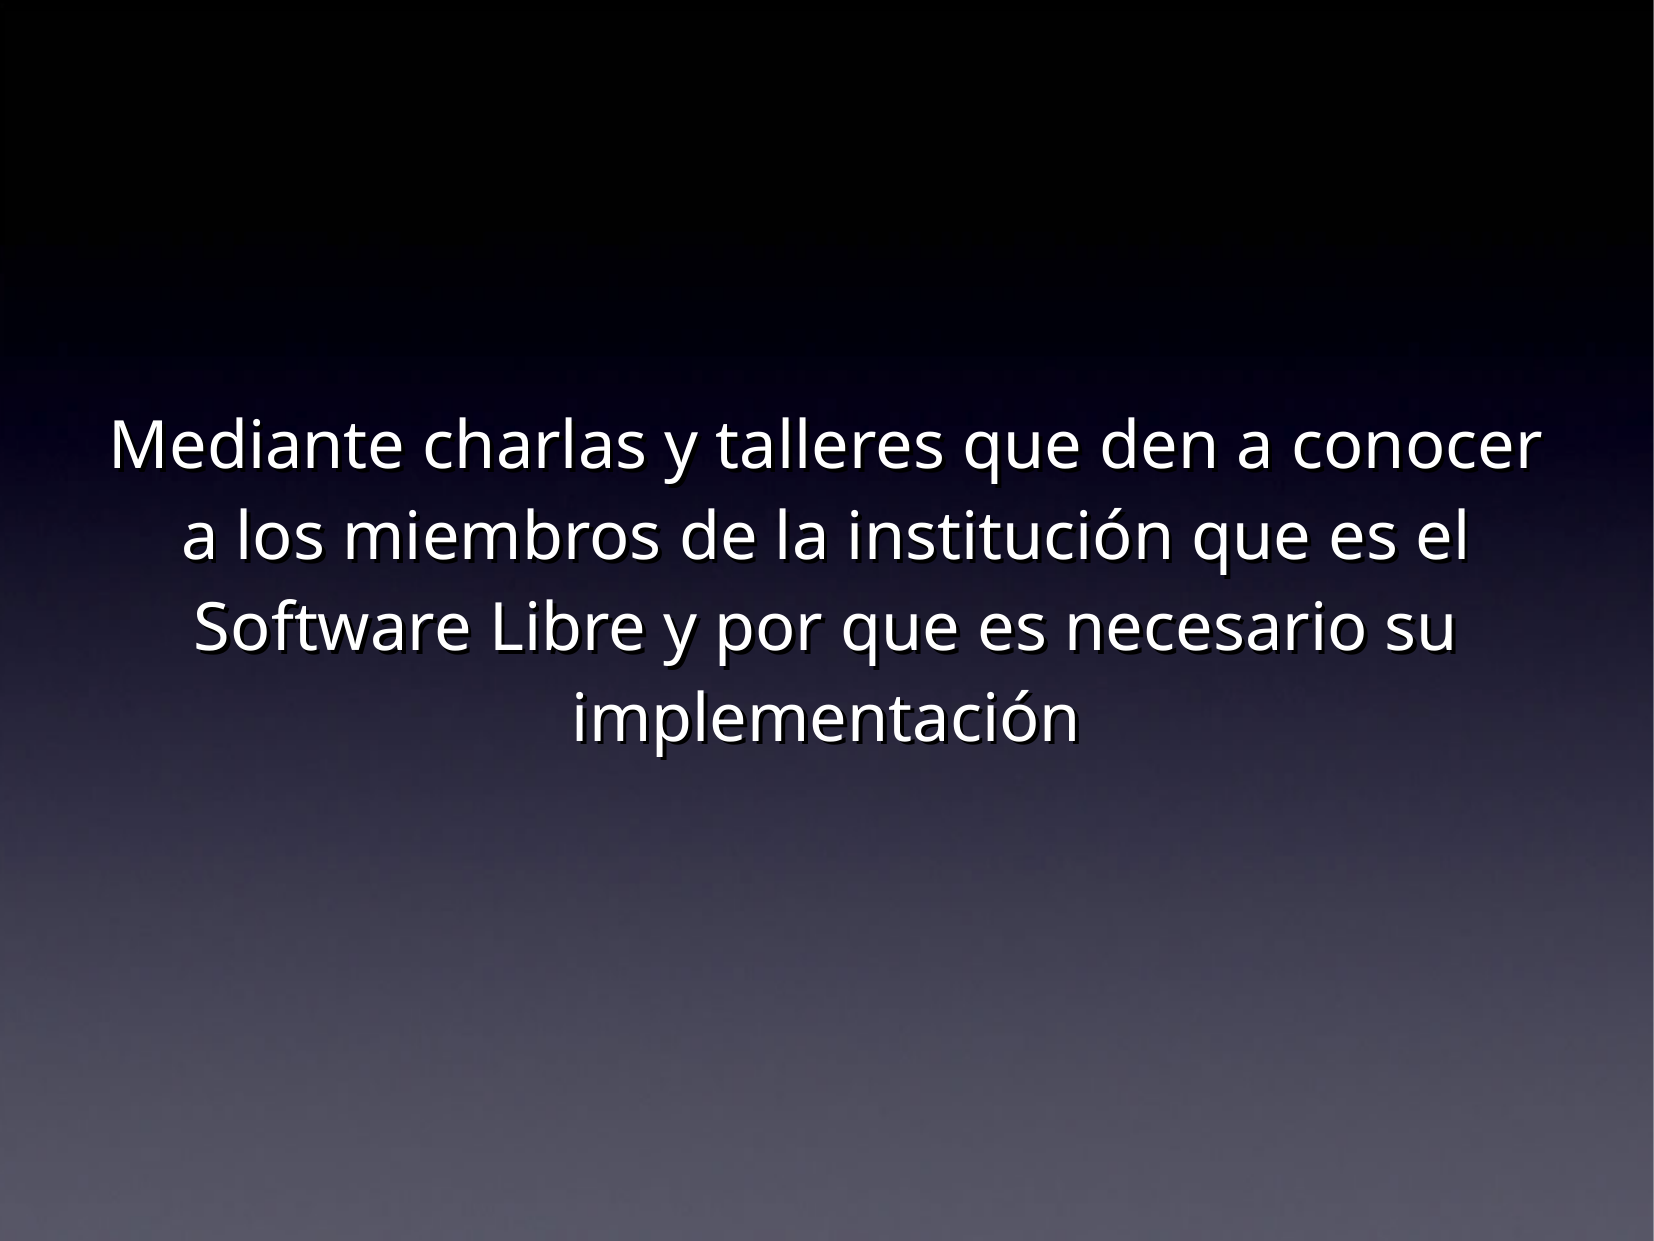

# Mediante charlas y talleres que den a conocer a los miembros de la institución que es el Software Libre y por que es necesario su implementación